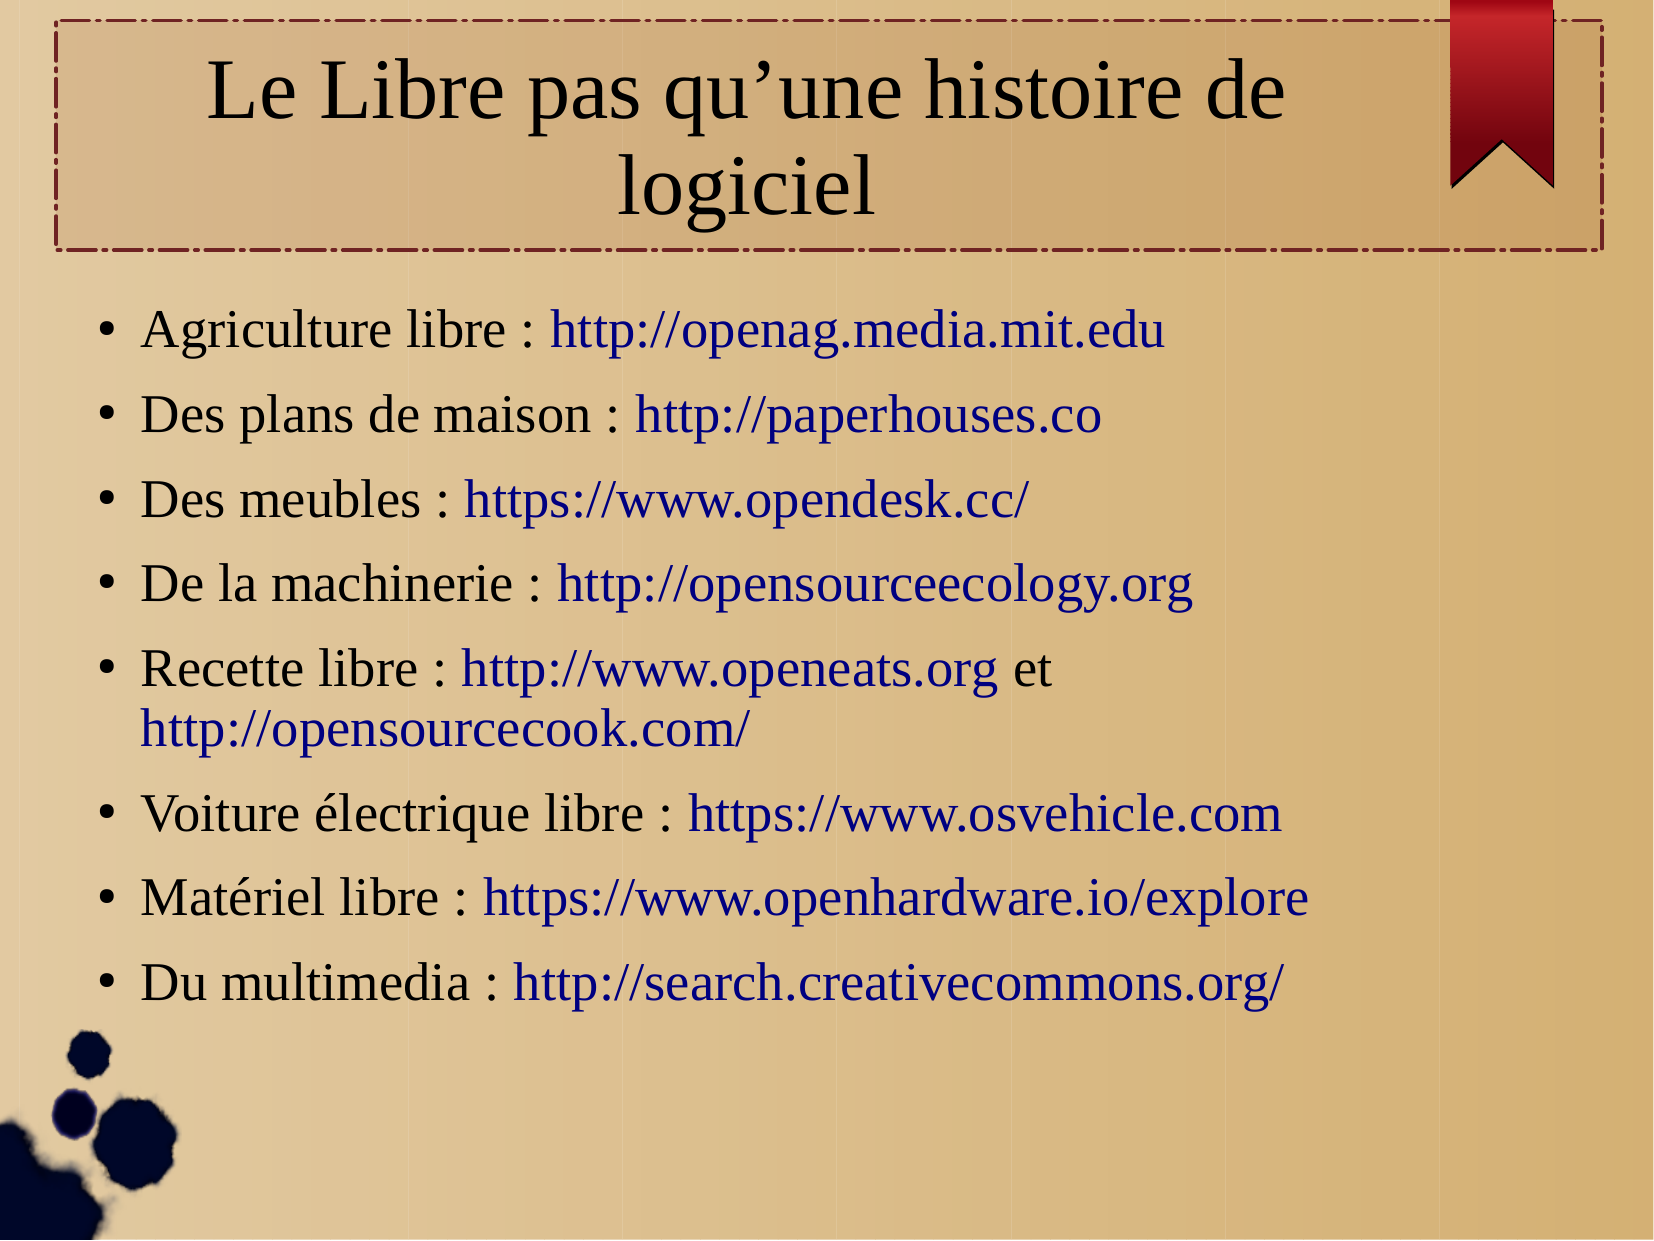

# Le Libre pas qu’une histoire de logiciel
Agriculture libre : http://openag.media.mit.edu
Des plans de maison : http://paperhouses.co
Des meubles : https://www.opendesk.cc/
De la machinerie : http://opensourceecology.org
Recette libre : http://www.openeats.org et http://opensourcecook.com/
Voiture électrique libre : https://www.osvehicle.com
Matériel libre : https://www.openhardware.io/explore
Du multimedia : http://search.creativecommons.org/